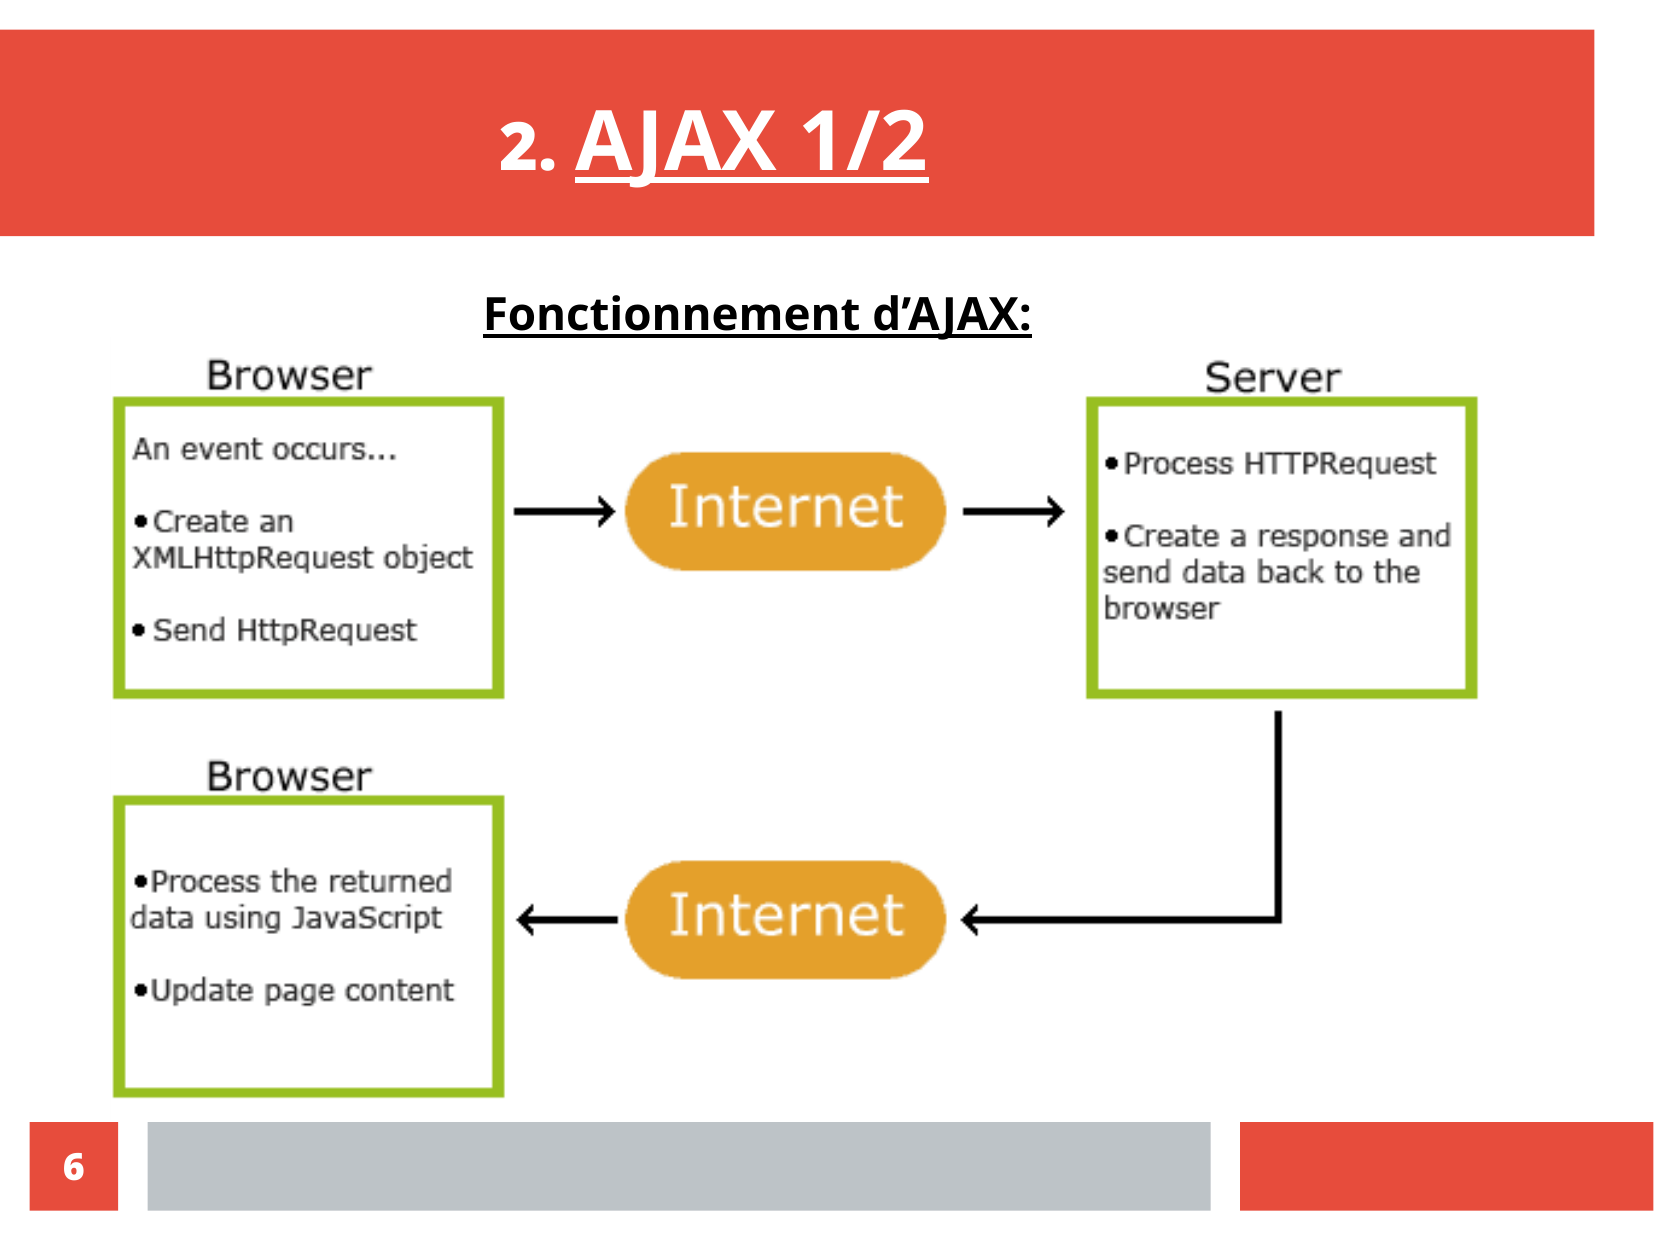

# 2. AJAX 1/2
Fonctionnement d’AJAX:
6